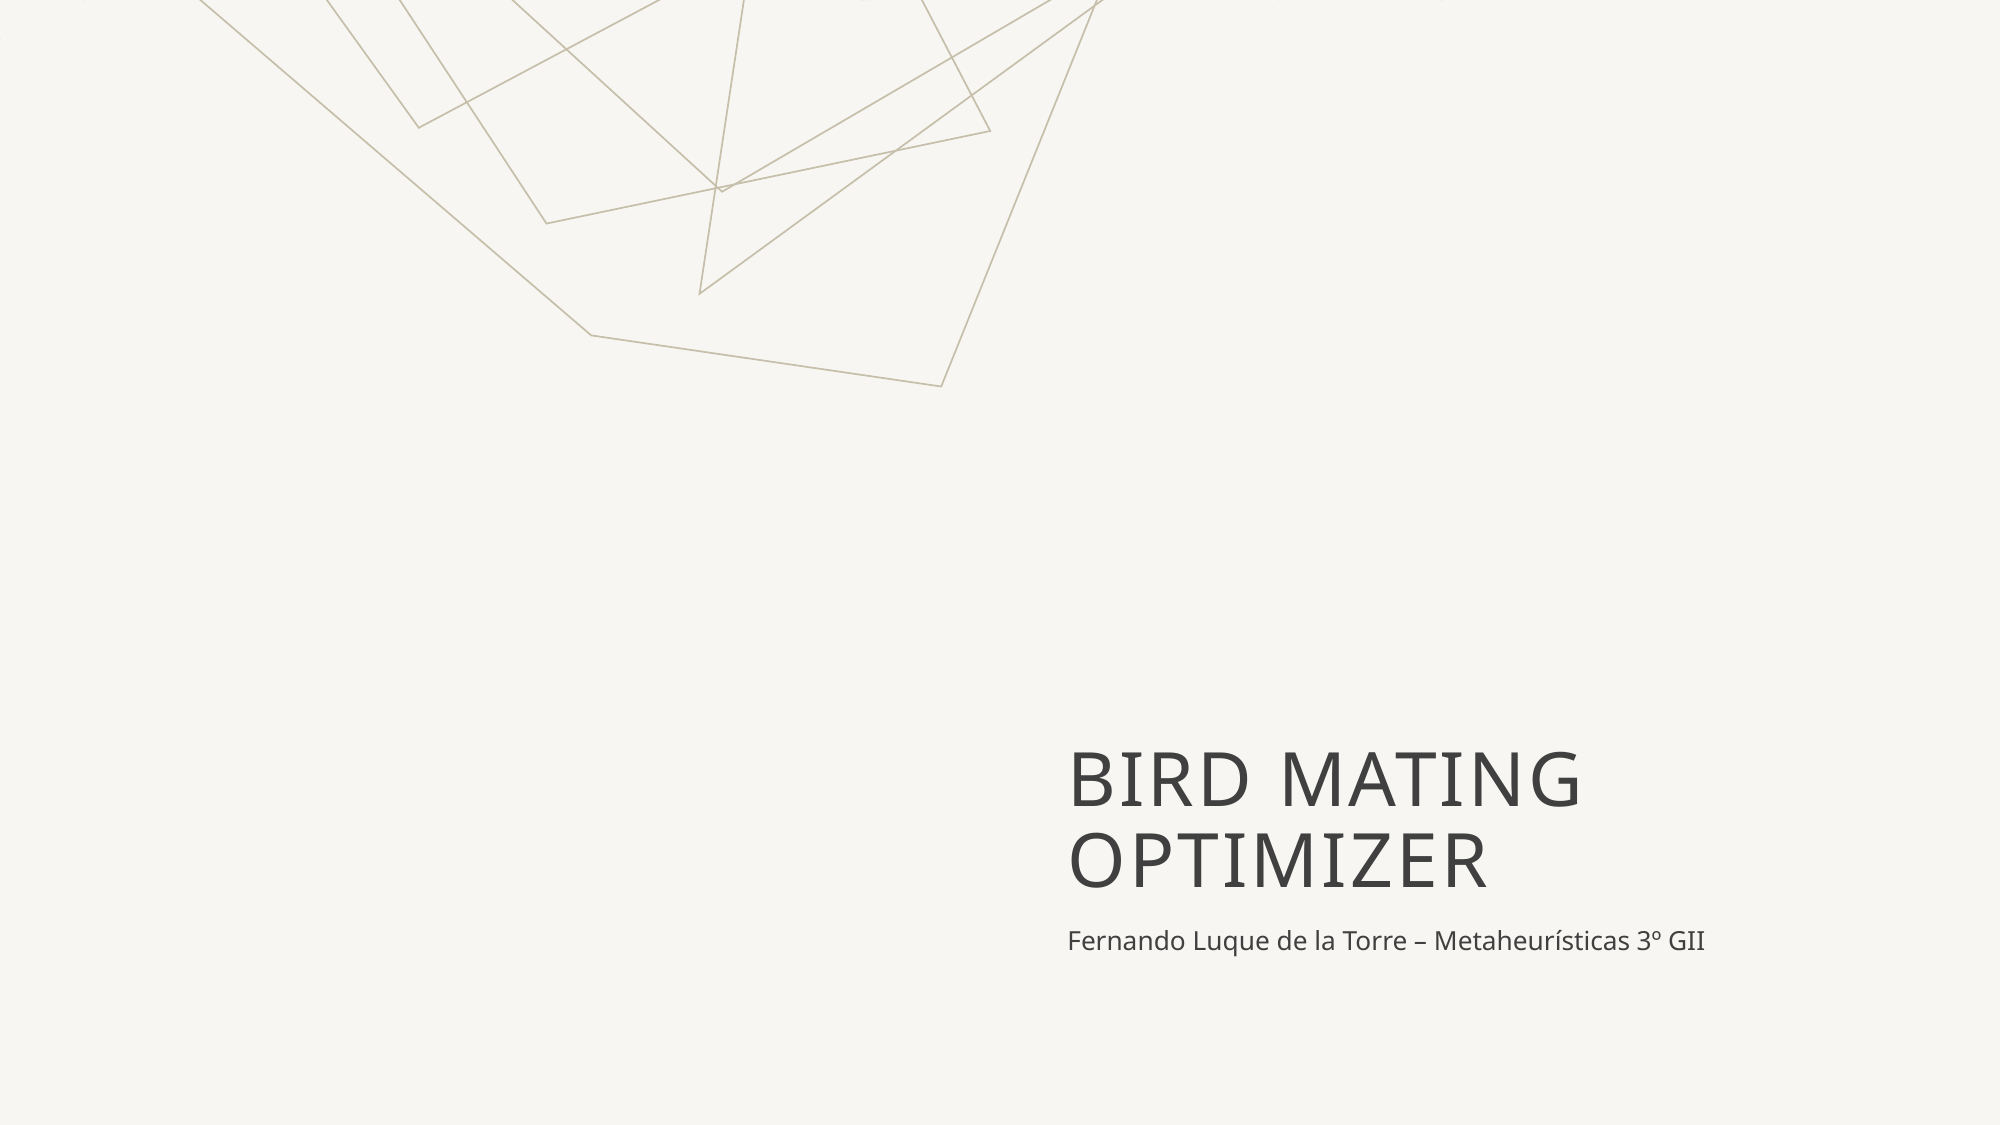

# Bird mating optimizer
Fernando Luque de la Torre – Metaheurísticas 3º GII